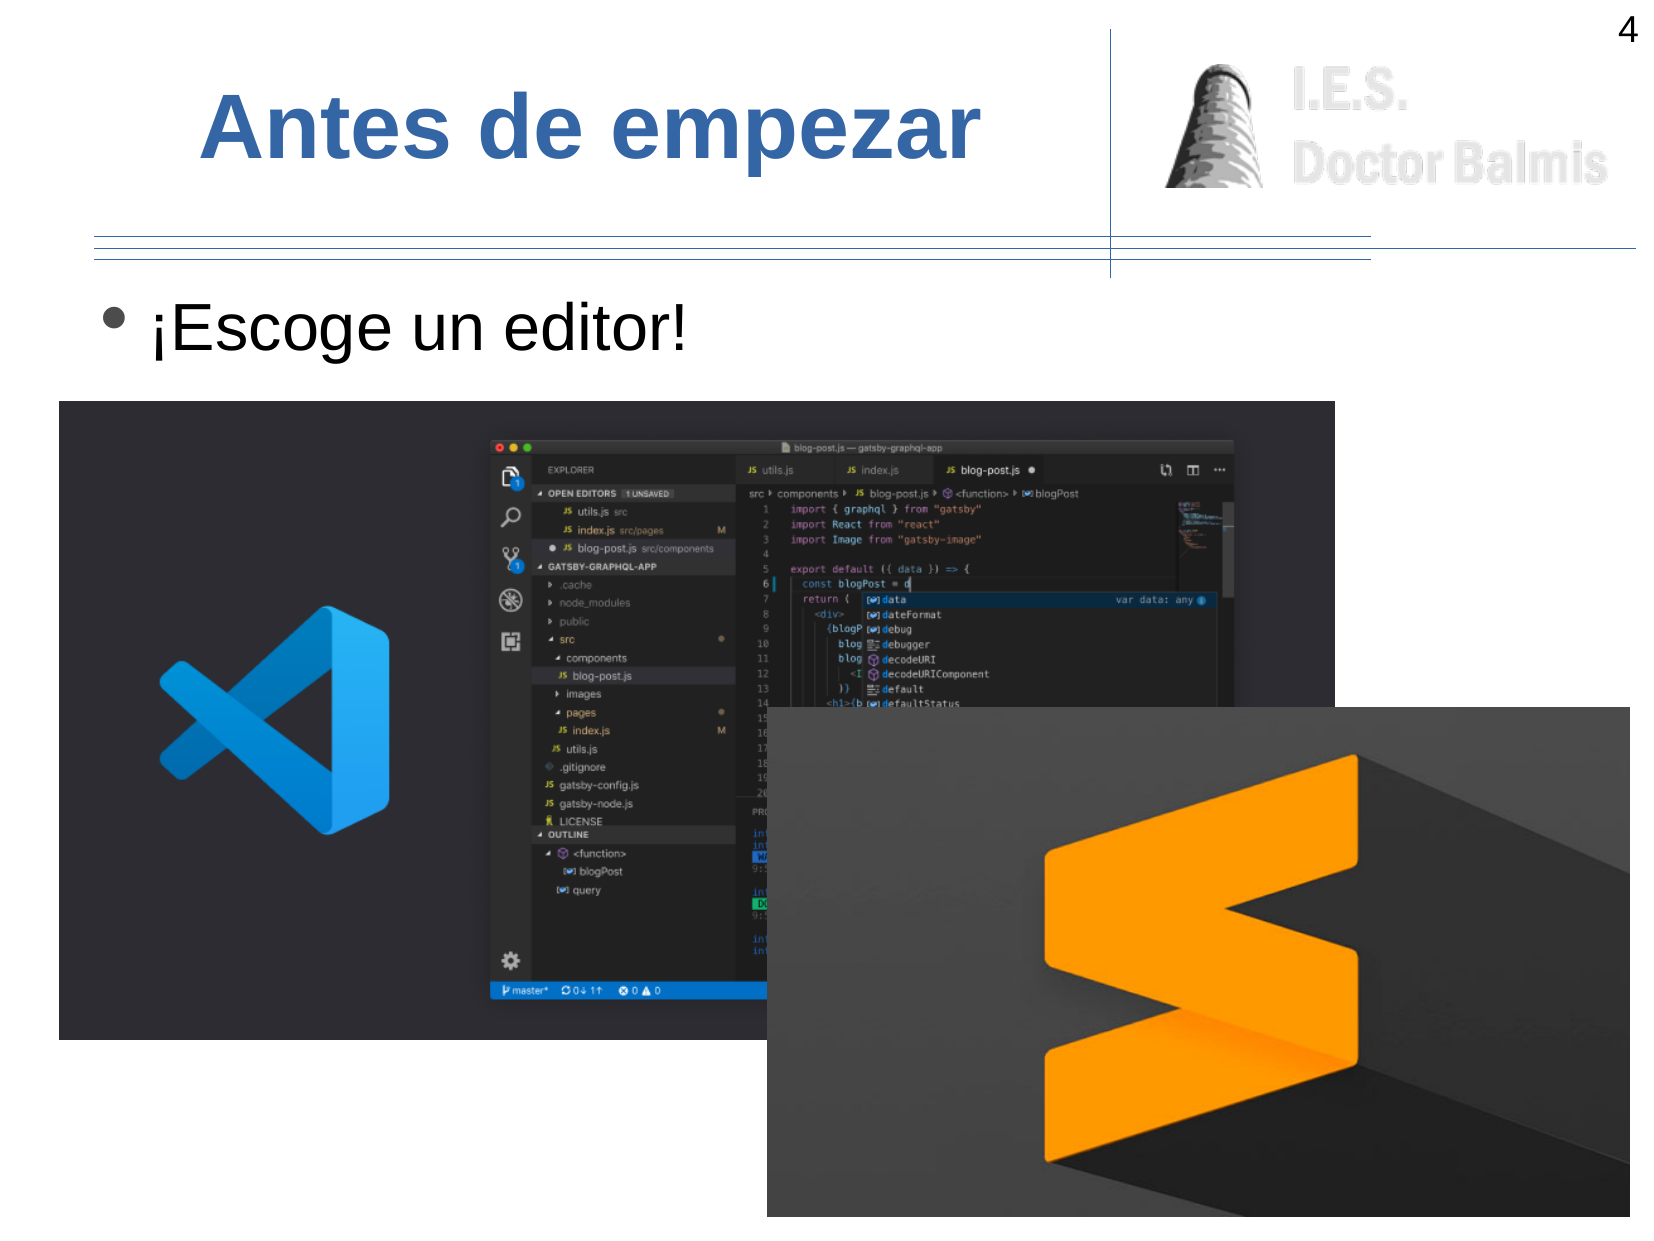

# Antes de empezar
 ¡Escoge un editor!